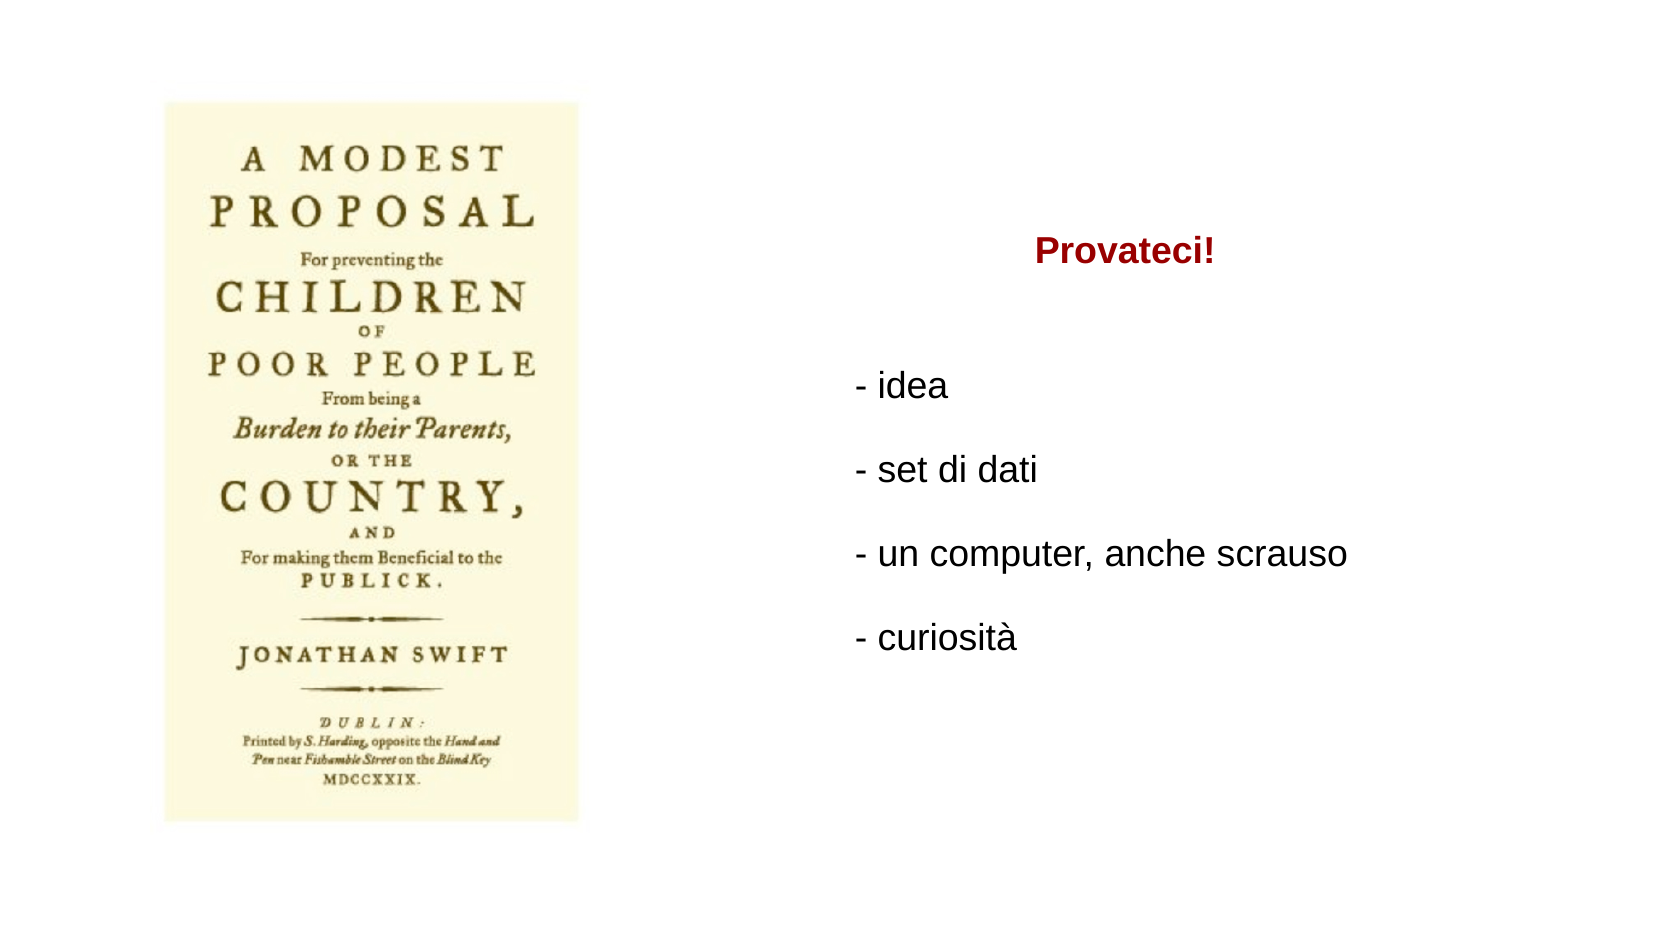

Provateci!
- idea
- set di dati
- un computer, anche scrauso
- curiosità